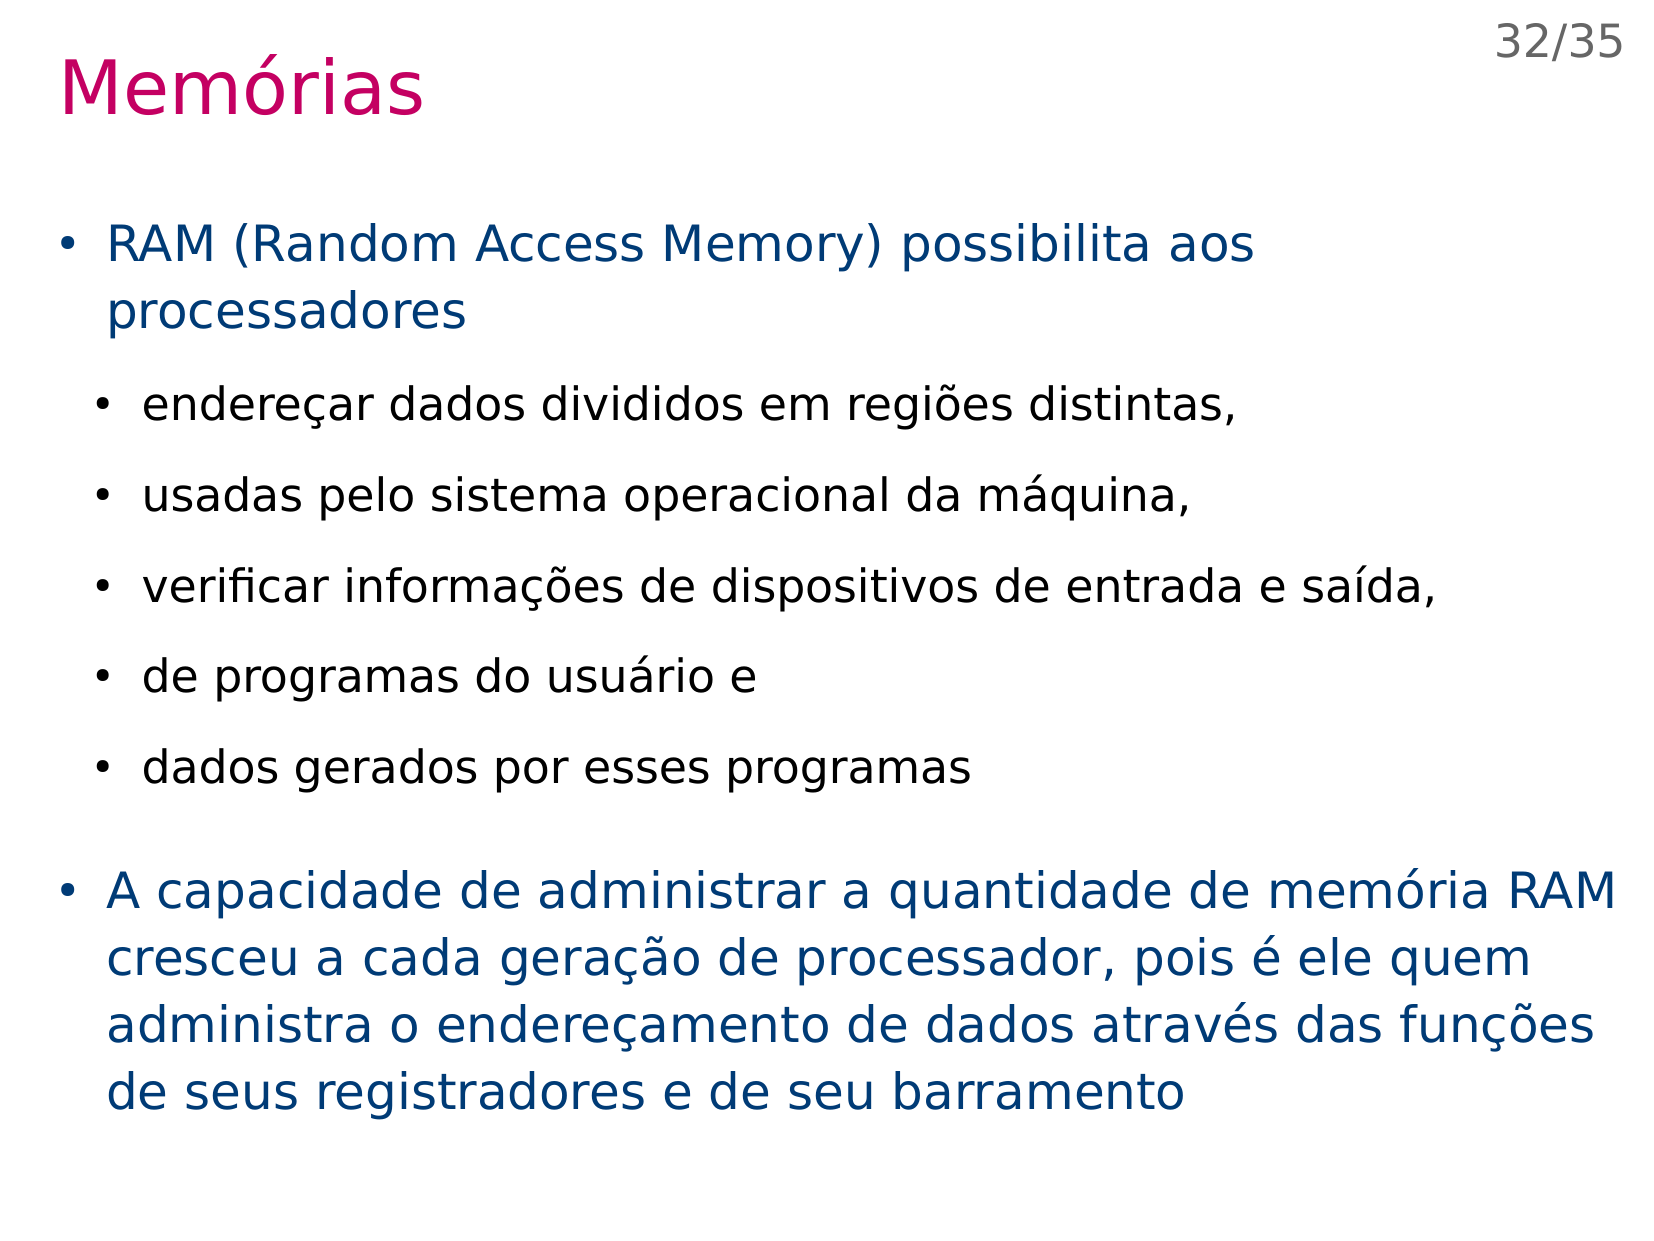

32
# Memórias
RAM (Random Access Memory) possibilita aos processadores
endereçar dados divididos em regiões distintas,
usadas pelo sistema operacional da máquina,
verificar informações de dispositivos de entrada e saída,
de programas do usuário e
dados gerados por esses programas
A capacidade de administrar a quantidade de memória RAM cresceu a cada geração de processador, pois é ele quem administra o endereçamento de dados através das funções de seus registradores e de seu barramento